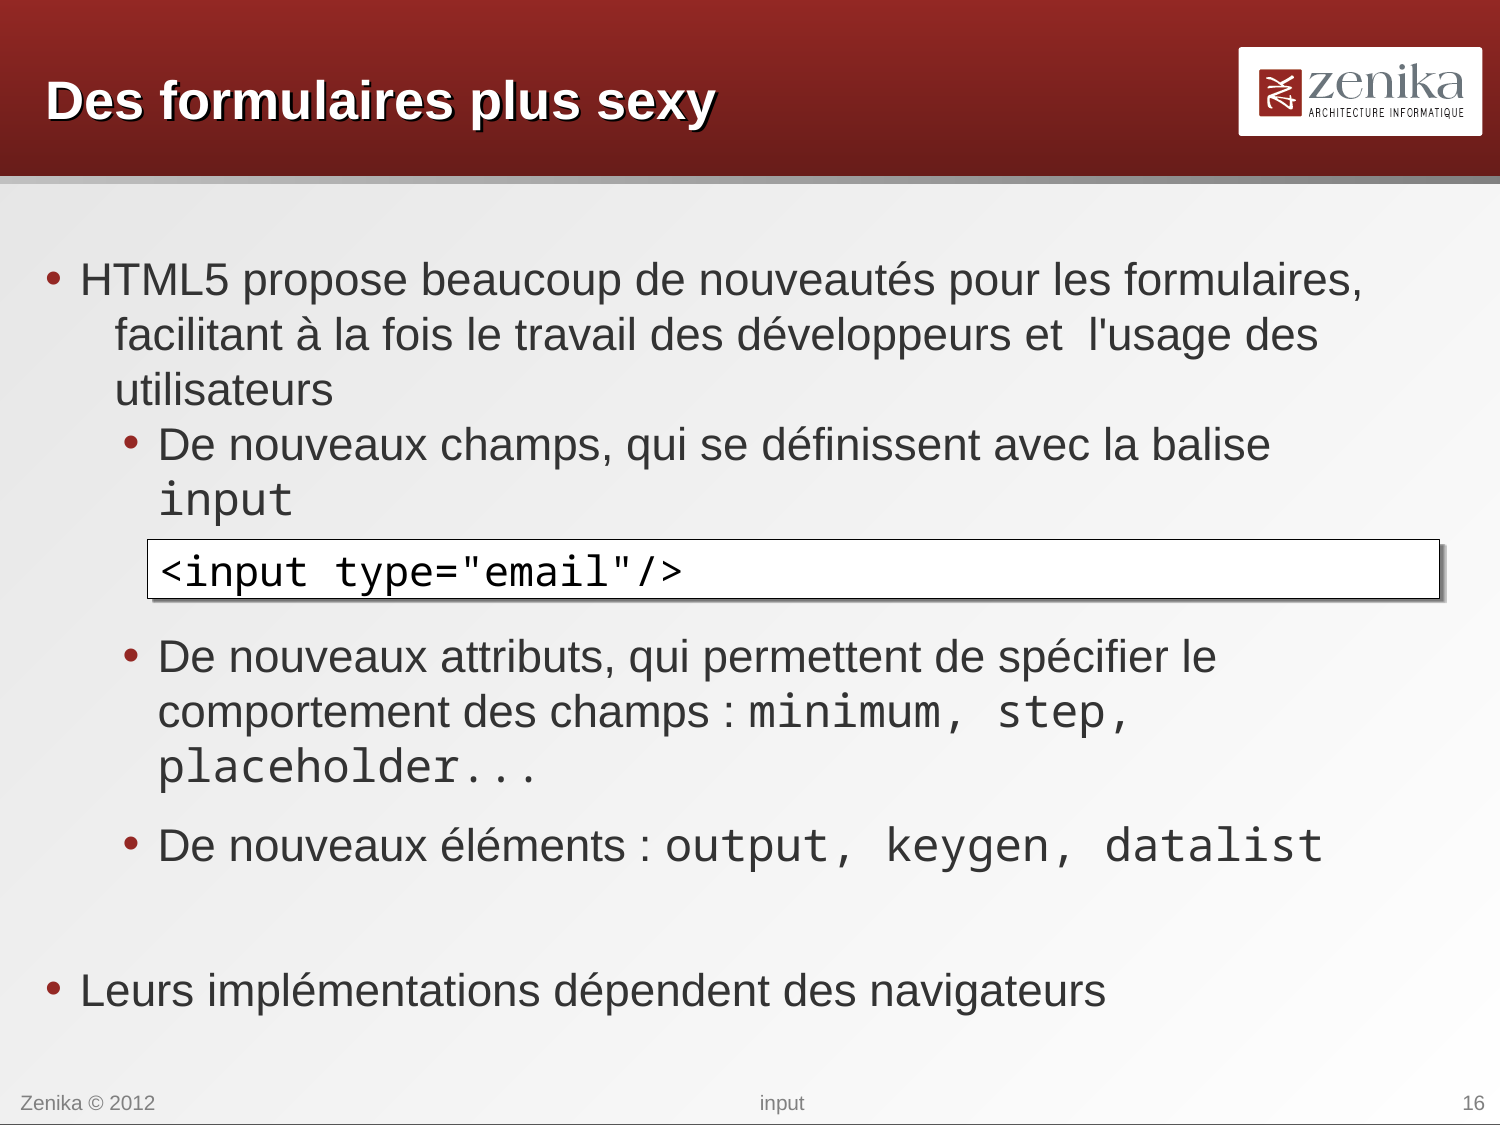

# Des formulaires plus sexy
HTML5 propose beaucoup de nouveautés pour les formulaires, facilitant à la fois le travail des développeurs et l'usage des utilisateurs
De nouveaux champs, qui se définissent avec la balise input
De nouveaux attributs, qui permettent de spécifier le comportement des champs : minimum, step, placeholder...
De nouveaux éléments : output, keygen, datalist
Leurs implémentations dépendent des navigateurs
<input type="email"/>